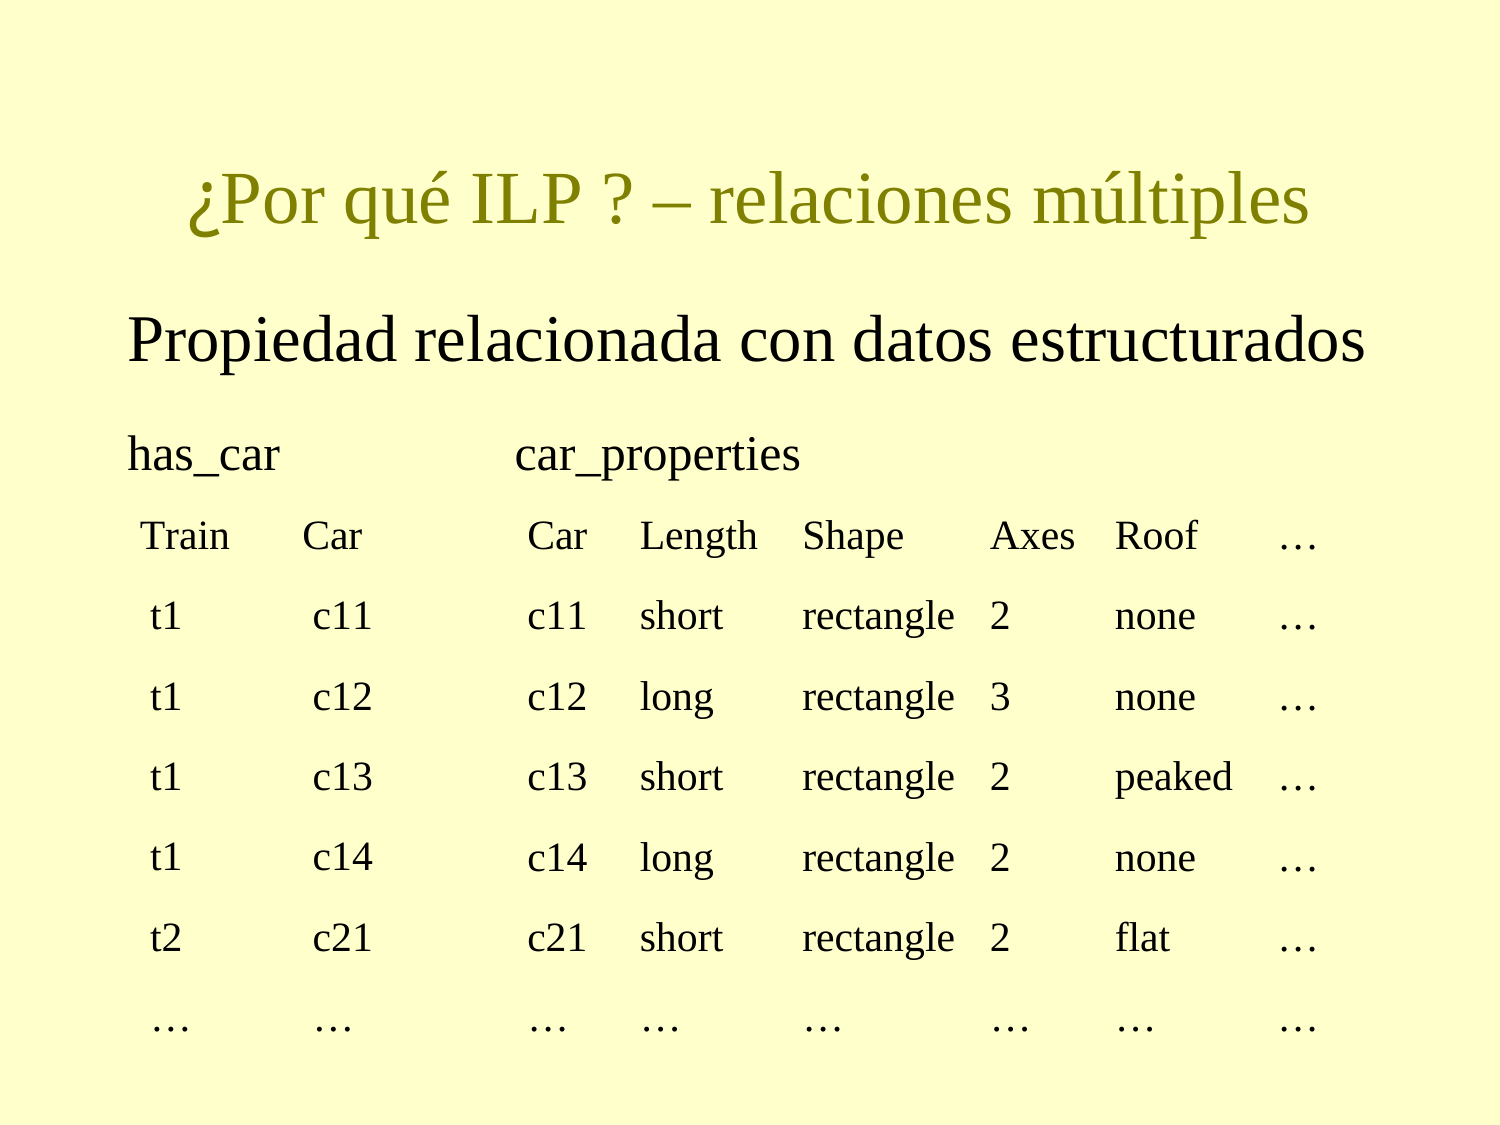

# ¿Por qué ILP ? – relaciones múltiples
Propiedad relacionada con datos estructurados
has_car
car_properties
| Train | Car |
| --- | --- |
| t1 | c11 |
| t1 | c12 |
| t1 | c13 |
| t1 | c14 |
| t2 | c21 |
| … | … |
| Car | Length | Shape | Axes | Roof | … |
| --- | --- | --- | --- | --- | --- |
| c11 | short | rectangle | 2 | none | … |
| c12 | long | rectangle | 3 | none | … |
| c13 | short | rectangle | 2 | peaked | … |
| c14 | long | rectangle | 2 | none | … |
| c21 | short | rectangle | 2 | flat | … |
| … | … | … | … | … | … |